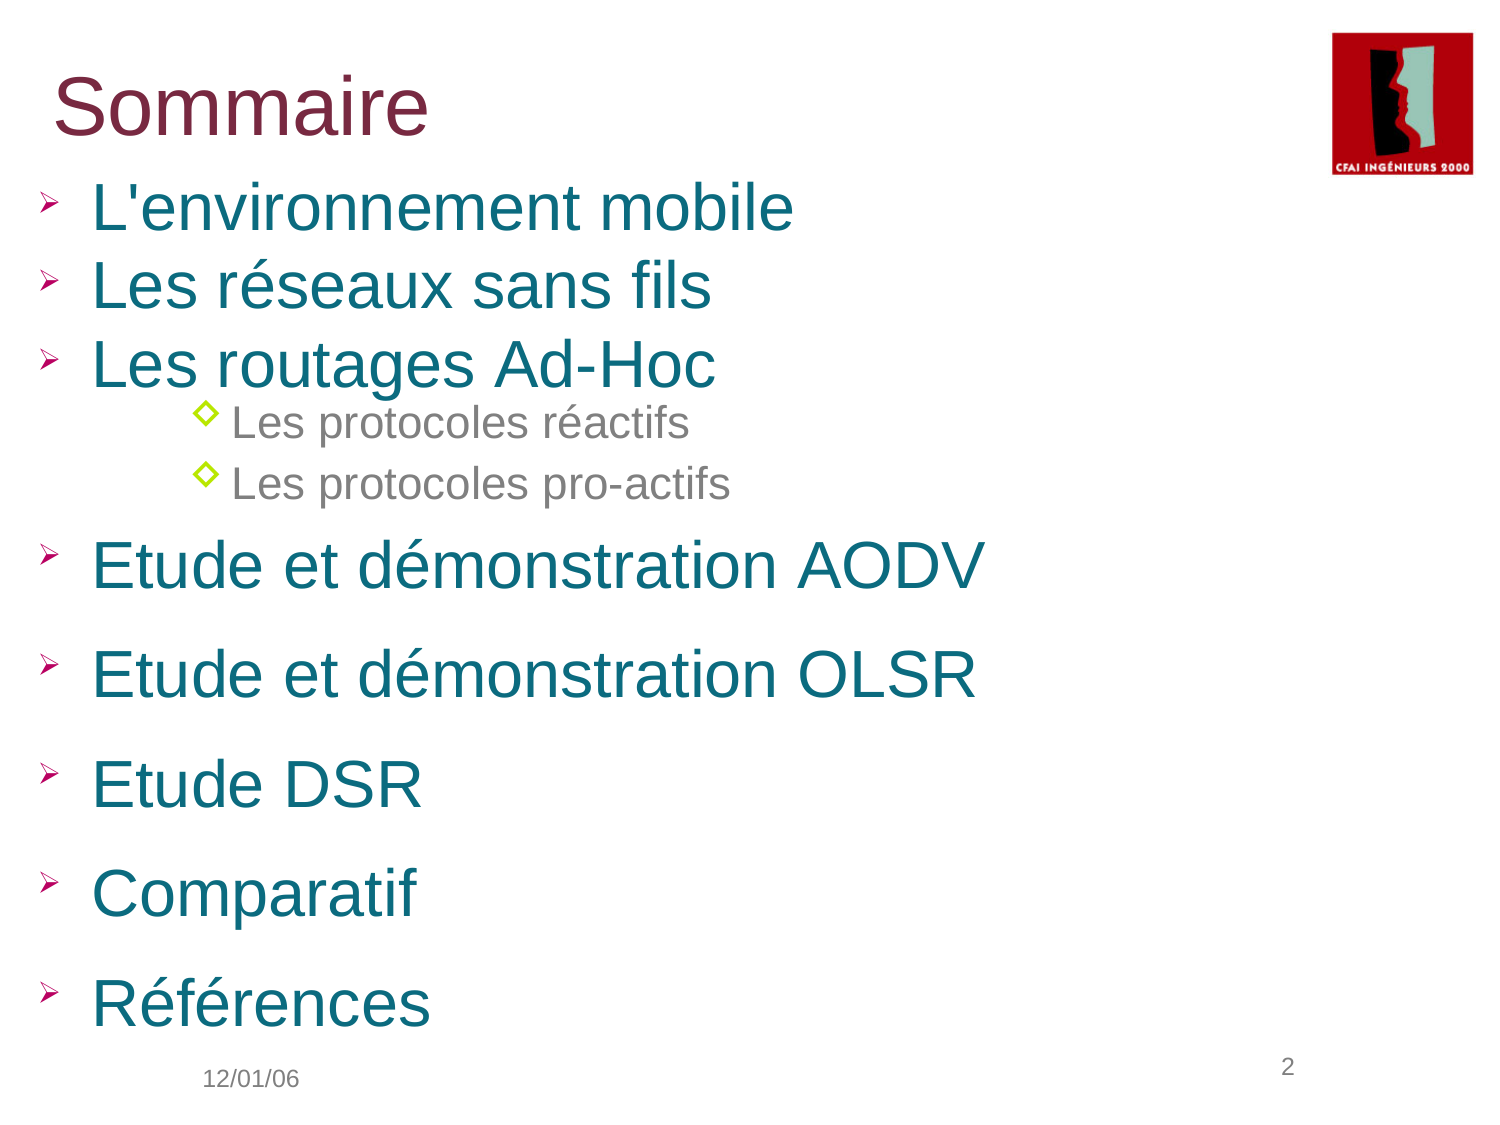

# Sommaire
L'environnement mobile
Les réseaux sans fils
Les routages Ad-Hoc
Les protocoles réactifs
Les protocoles pro-actifs
Etude et démonstration AODV
Etude et démonstration OLSR
Etude DSR
Comparatif
Références
2